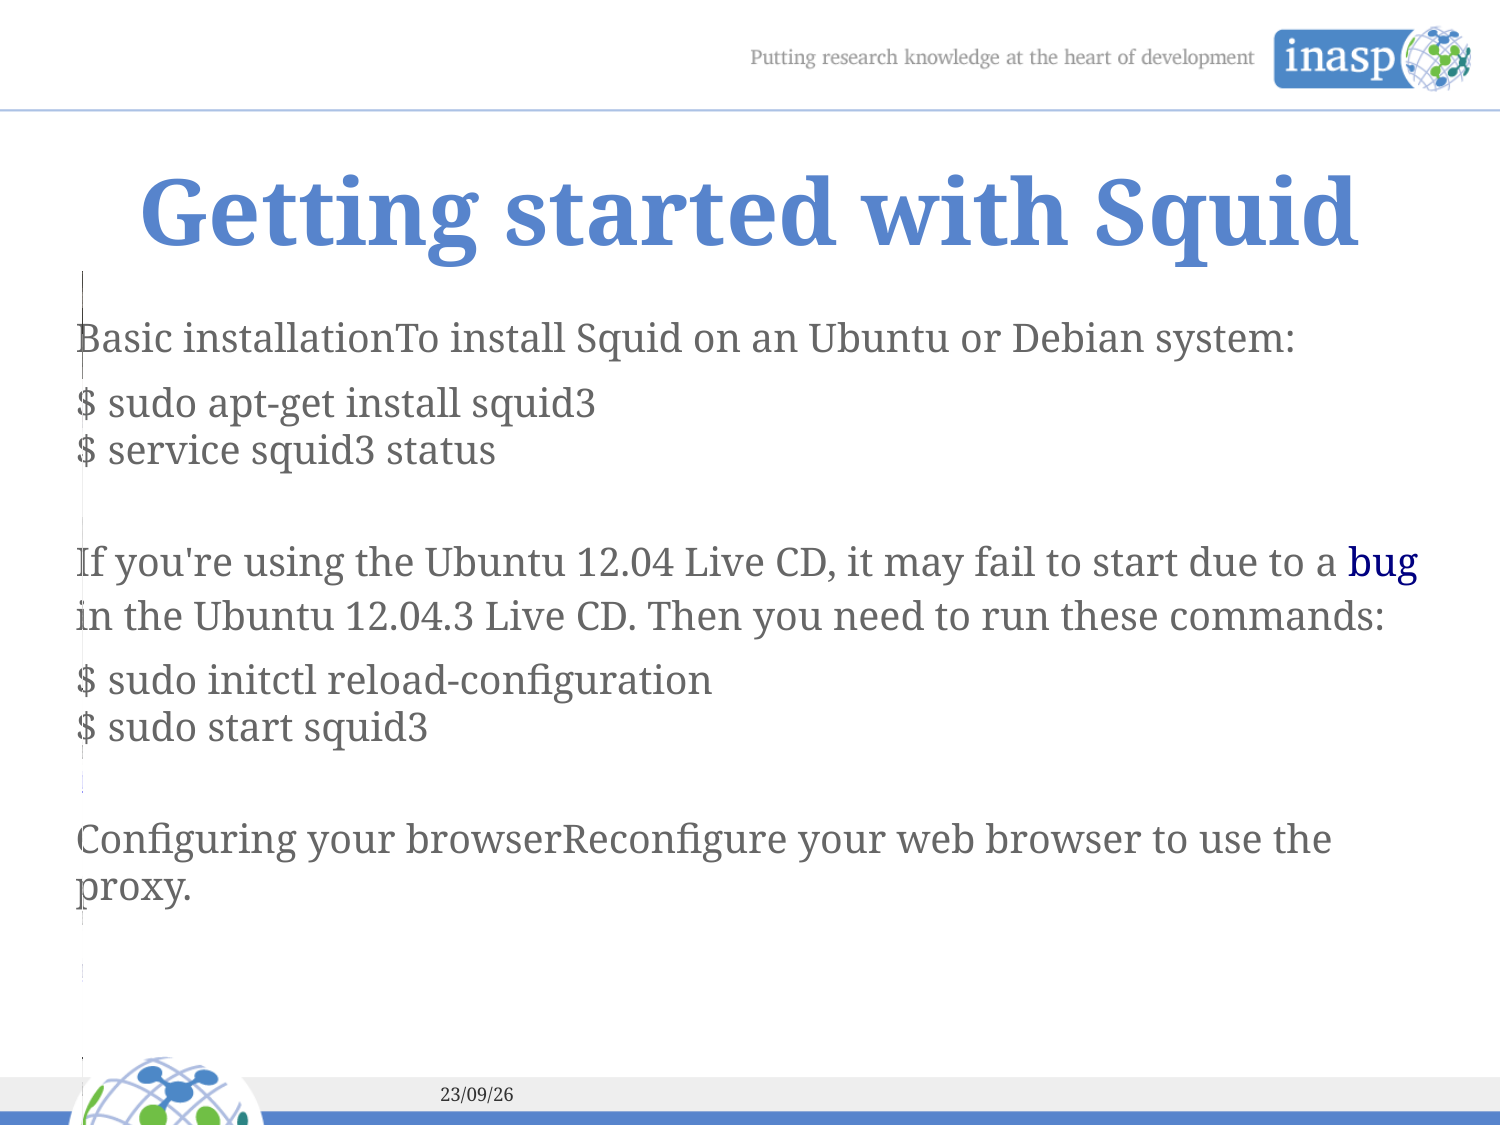

# Getting started with Squid
Basic installationTo install Squid on an Ubuntu or Debian system:
$ sudo apt-get install squid3
$ service squid3 status
If you're using the Ubuntu 12.04 Live CD, it may fail to start due to a bug in the Ubuntu 12.04.3 Live CD. Then you need to run these commands:
$ sudo initctl reload-configuration
$ sudo start squid3
Configuring your browserReconfigure your web browser to use the proxy.